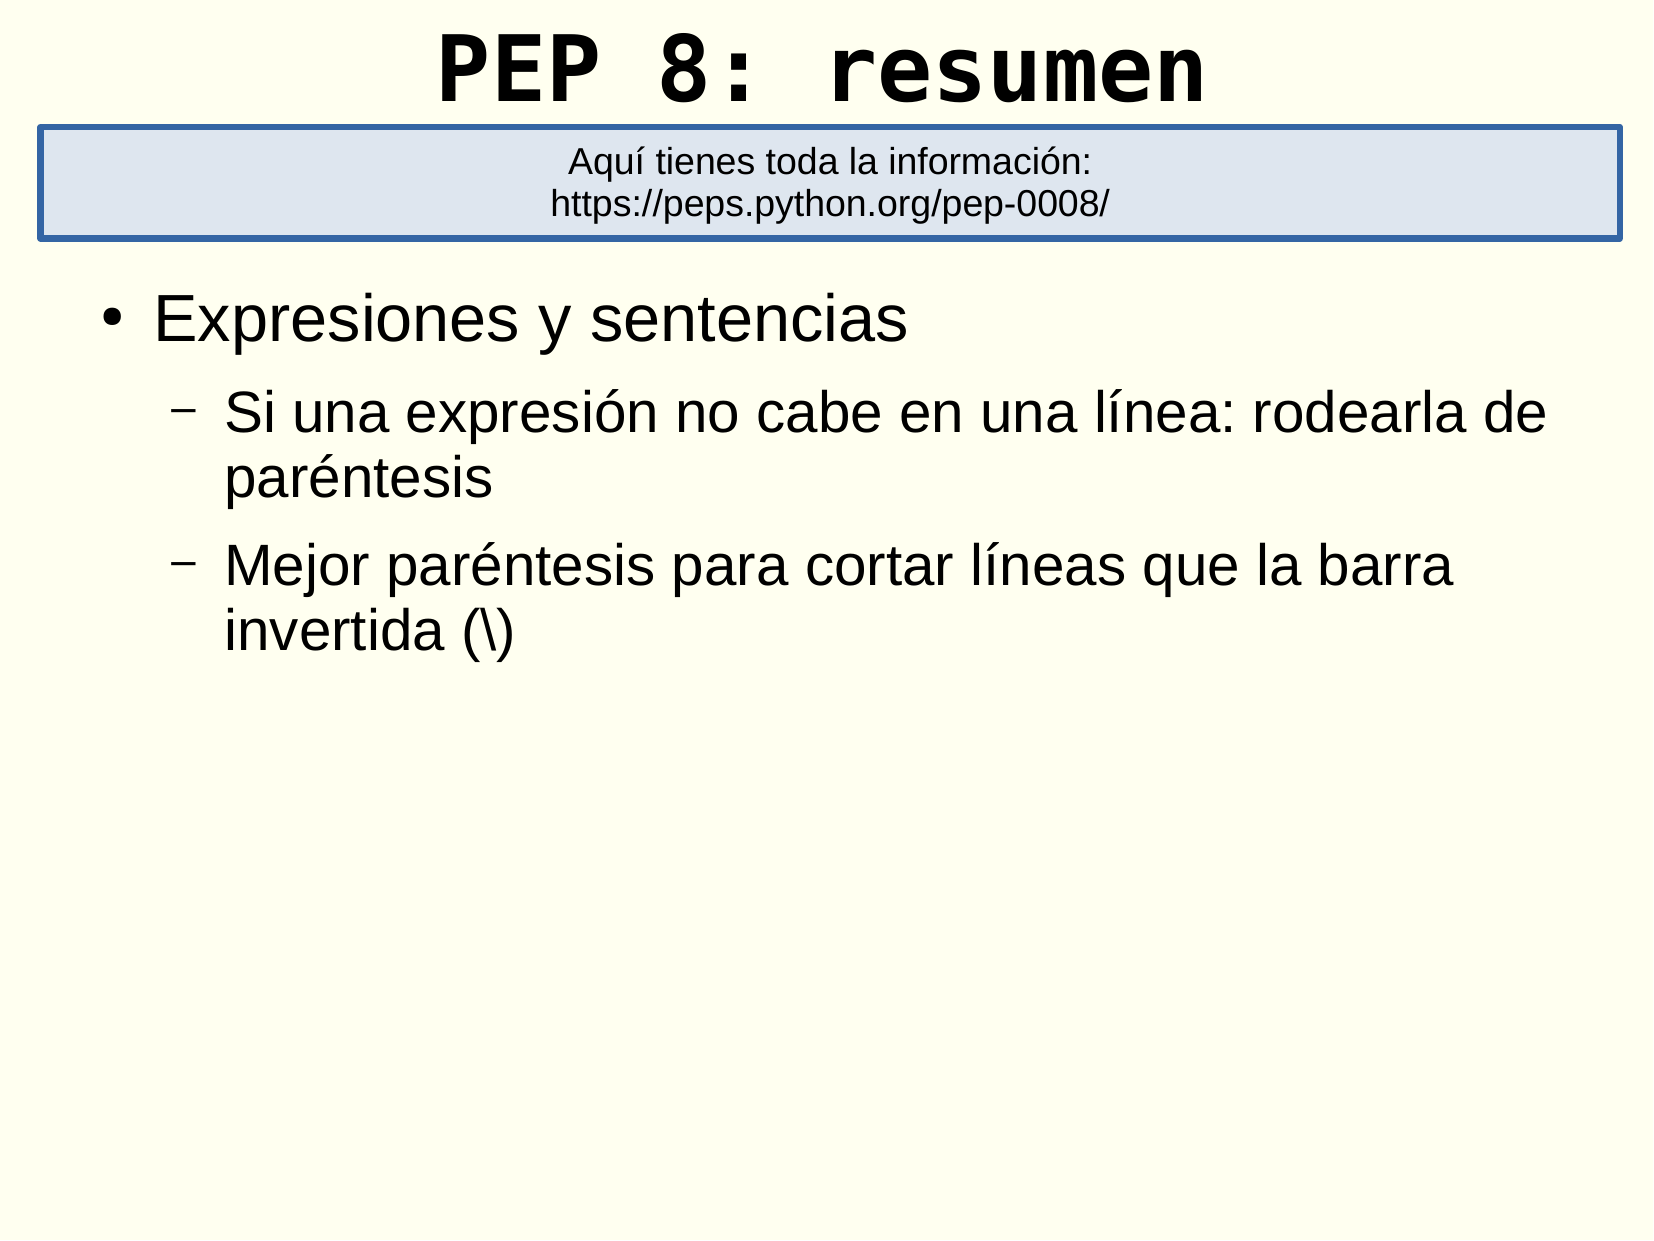

# PEP 8: resumen
Aquí tienes toda la información:
https://peps.python.org/pep-0008/
Expresiones y sentencias
Si una expresión no cabe en una línea: rodearla de paréntesis
Mejor paréntesis para cortar líneas que la barra invertida (\)